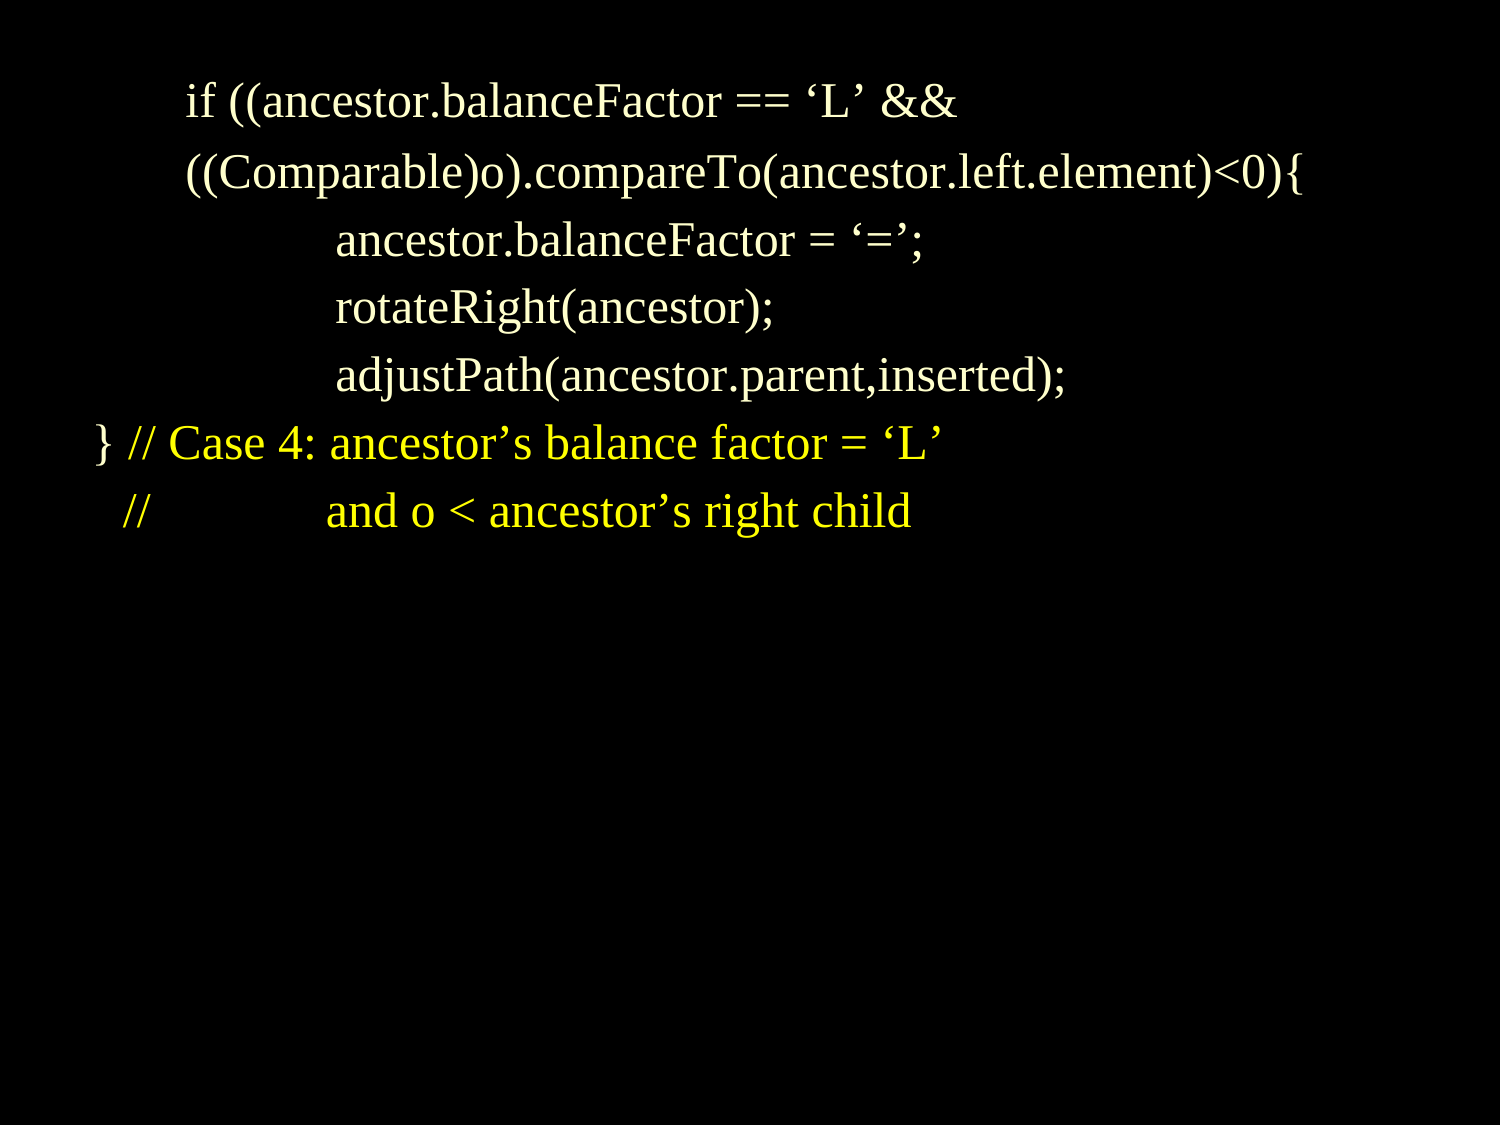

# if ((ancestor.balanceFactor == ‘L’ &&
		((Comparable)o).compareTo(ancestor.left.element)<0){
			ancestor.balanceFactor = ‘=’;
			rotateRight(ancestor);
			adjustPath(ancestor.parent,inserted);
	} // Case 4: ancestor’s balance factor = ‘L’
 // and o < ancestor’s right child